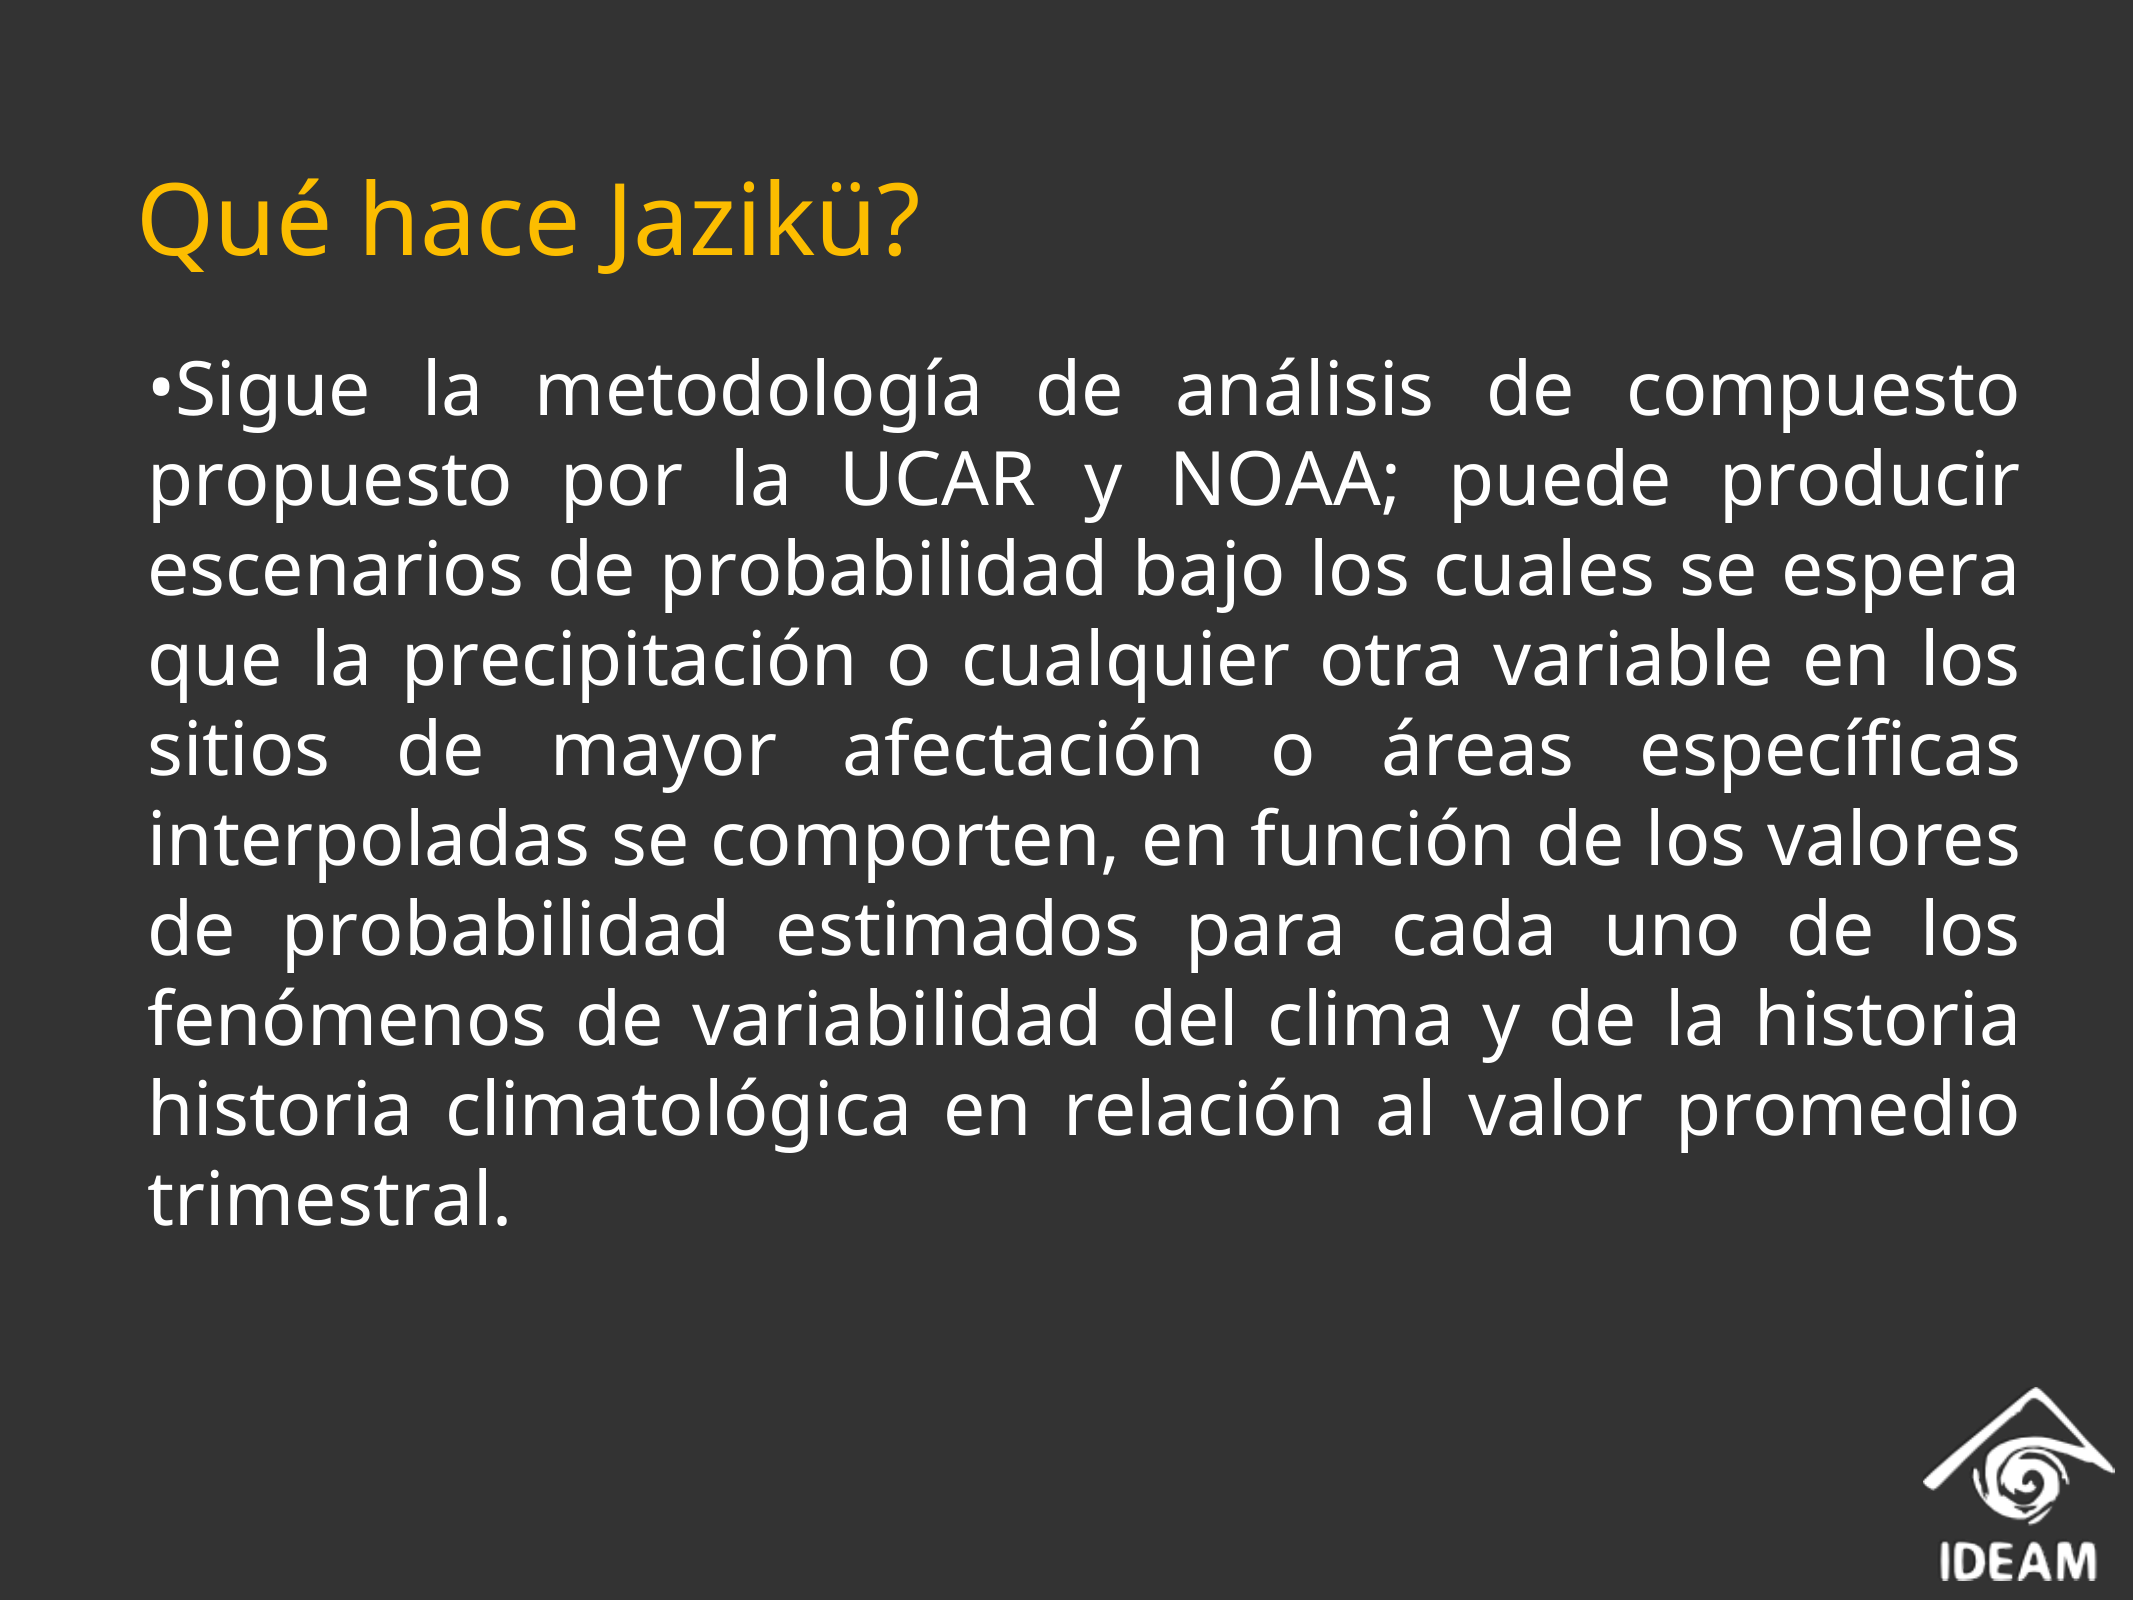

Qué hace Jazikü?
Sigue la metodología de análisis de compuesto propuesto por la UCAR y NOAA; puede producir escenarios de probabilidad bajo los cuales se espera que la precipitación o cualquier otra variable en los sitios de mayor afectación o áreas específicas interpoladas se comporten, en función de los valores de probabilidad estimados para cada uno de los fenómenos de variabilidad del clima y de la historia historia climatológica en relación al valor promedio trimestral.